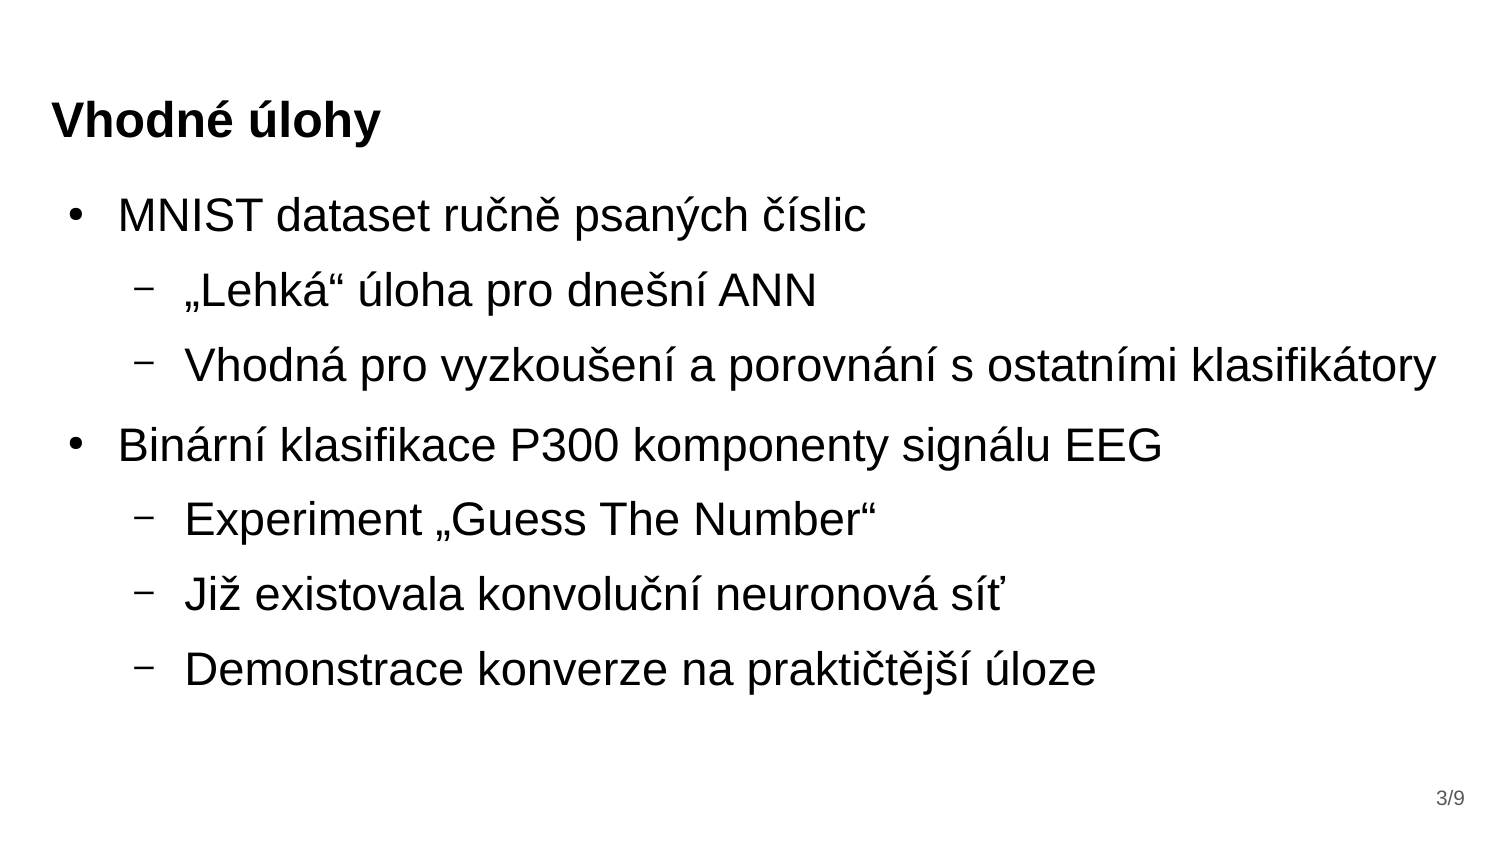

# Vhodné úlohy
MNIST dataset ručně psaných číslic
„Lehká“ úloha pro dnešní ANN
Vhodná pro vyzkoušení a porovnání s ostatními klasifikátory
Binární klasifikace P300 komponenty signálu EEG
Experiment „Guess The Number“
Již existovala konvoluční neuronová síť
Demonstrace konverze na praktičtější úloze
3